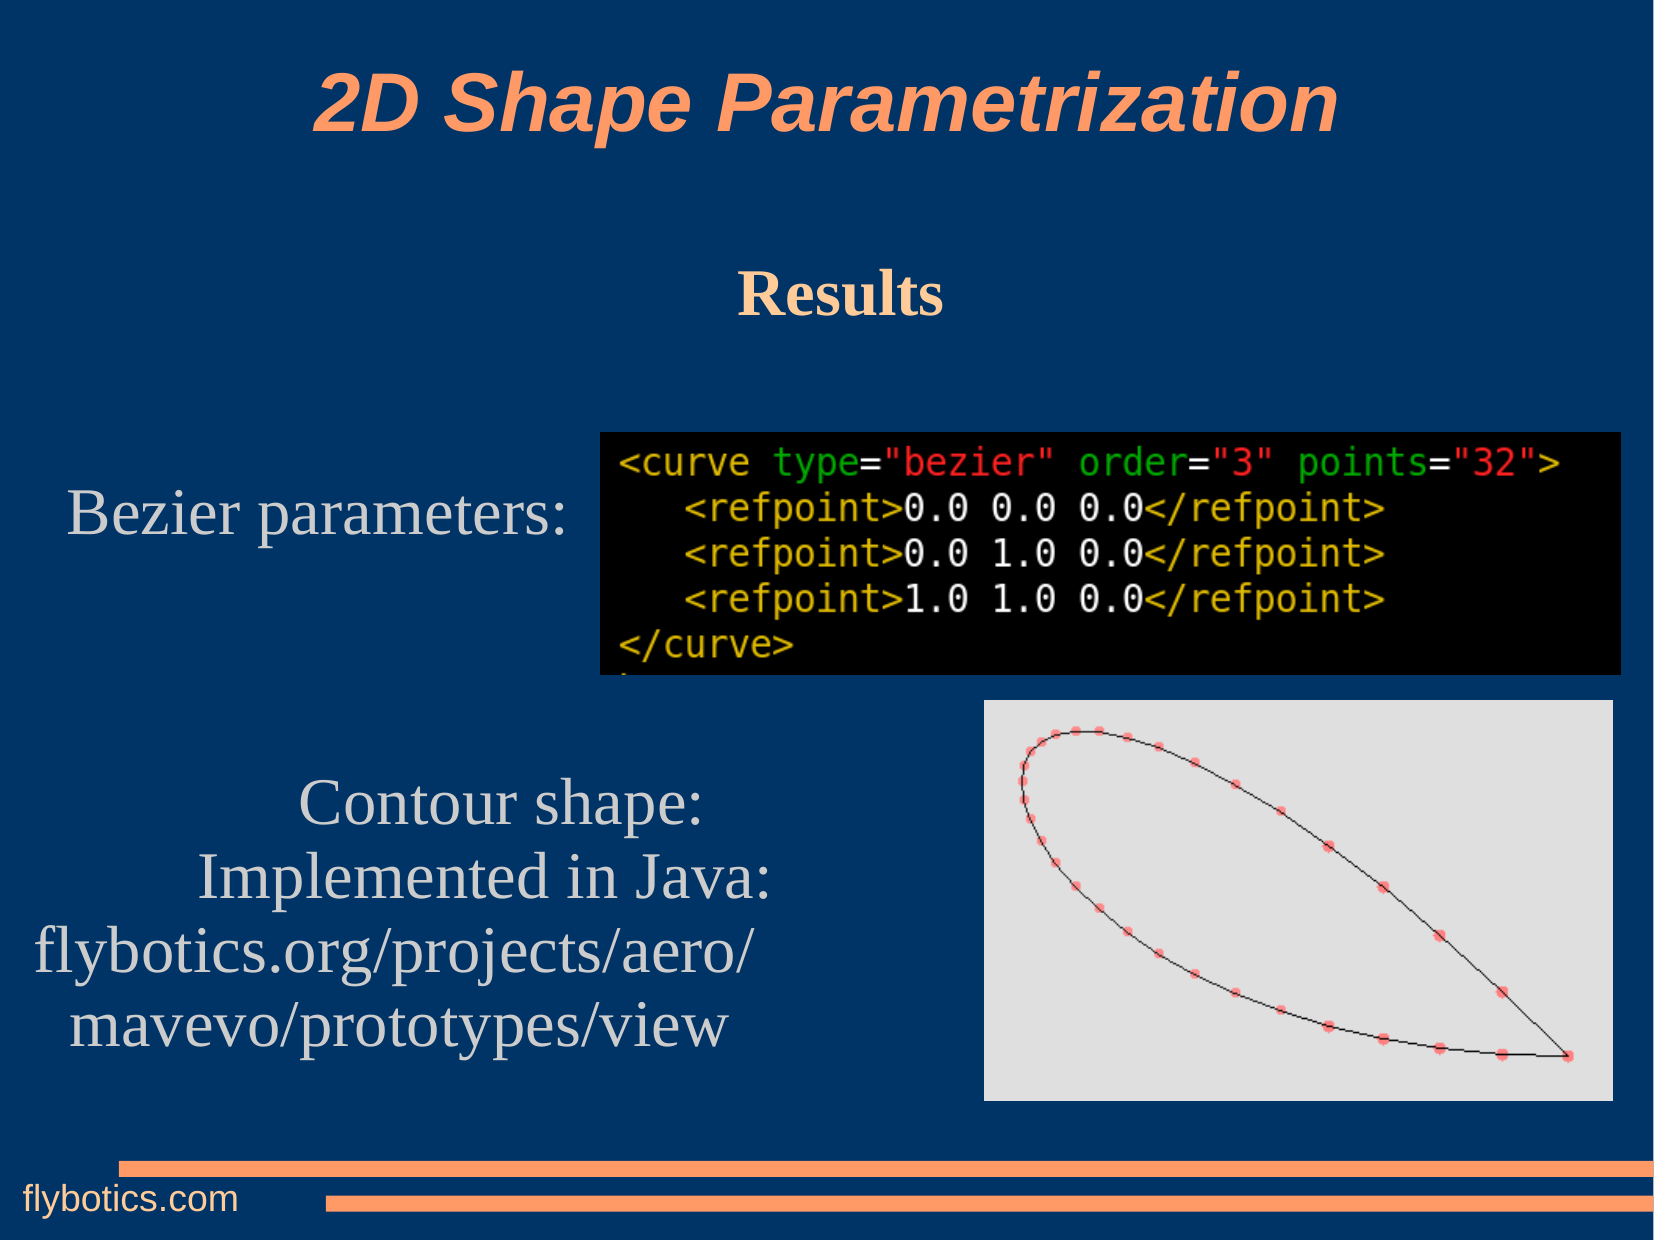

# 2D Shape Parametrization
Results
Bezier parameters:
Contour shape:
Implemented in Java:
flybotics.org/projects/aero/mavevo/prototypes/view
flybotics.com